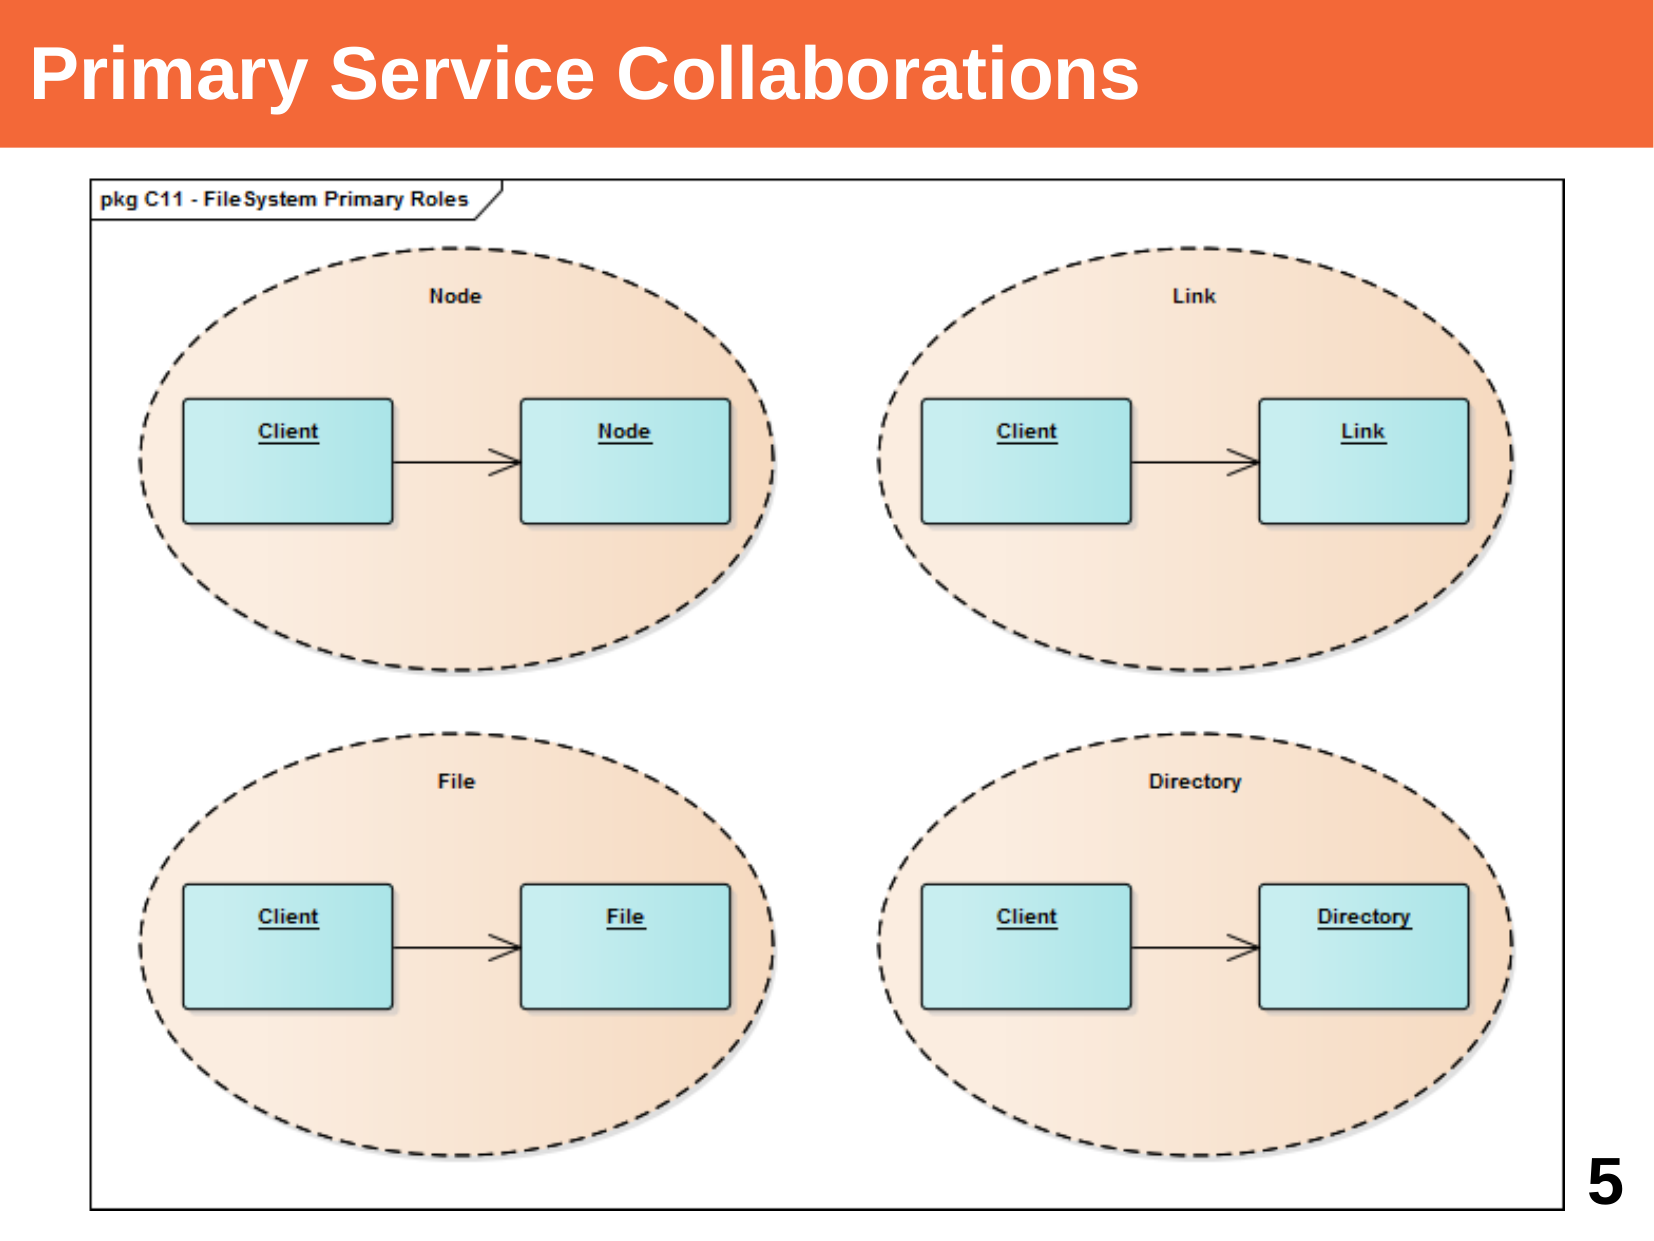

# Primary Service Collaborations
Advanced Design and Programming
5
© 2018 Dirk Riehle - All Rights Reserved